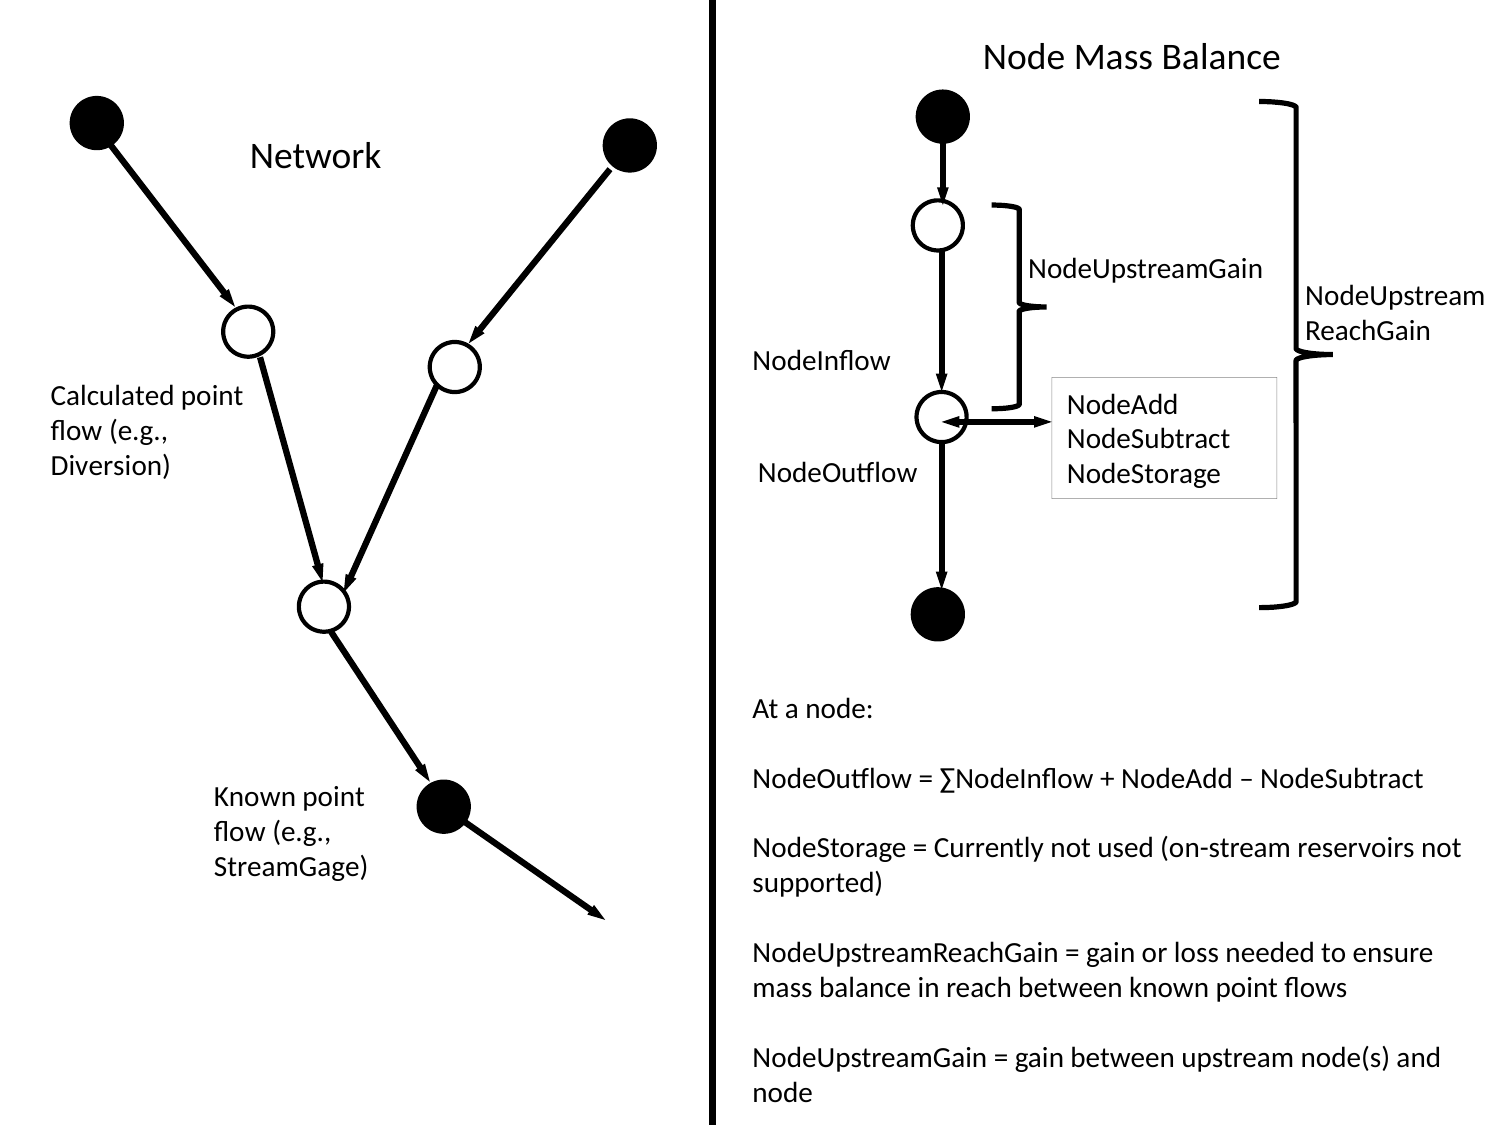

Node Mass Balance
Network
NodeUpstreamGain
NodeUpstream
ReachGain
NodeInflow
Calculated point flow (e.g., Diversion)
NodeAdd
NodeSubtract
NodeStorage
NodeOutflow
At a node:
NodeOutflow = ∑NodeInflow + NodeAdd – NodeSubtract
NodeStorage = Currently not used (on-stream reservoirs not supported)
NodeUpstreamReachGain = gain or loss needed to ensure mass balance in reach between known point flows
NodeUpstreamGain = gain between upstream node(s) and node
Known point flow (e.g., StreamGage)